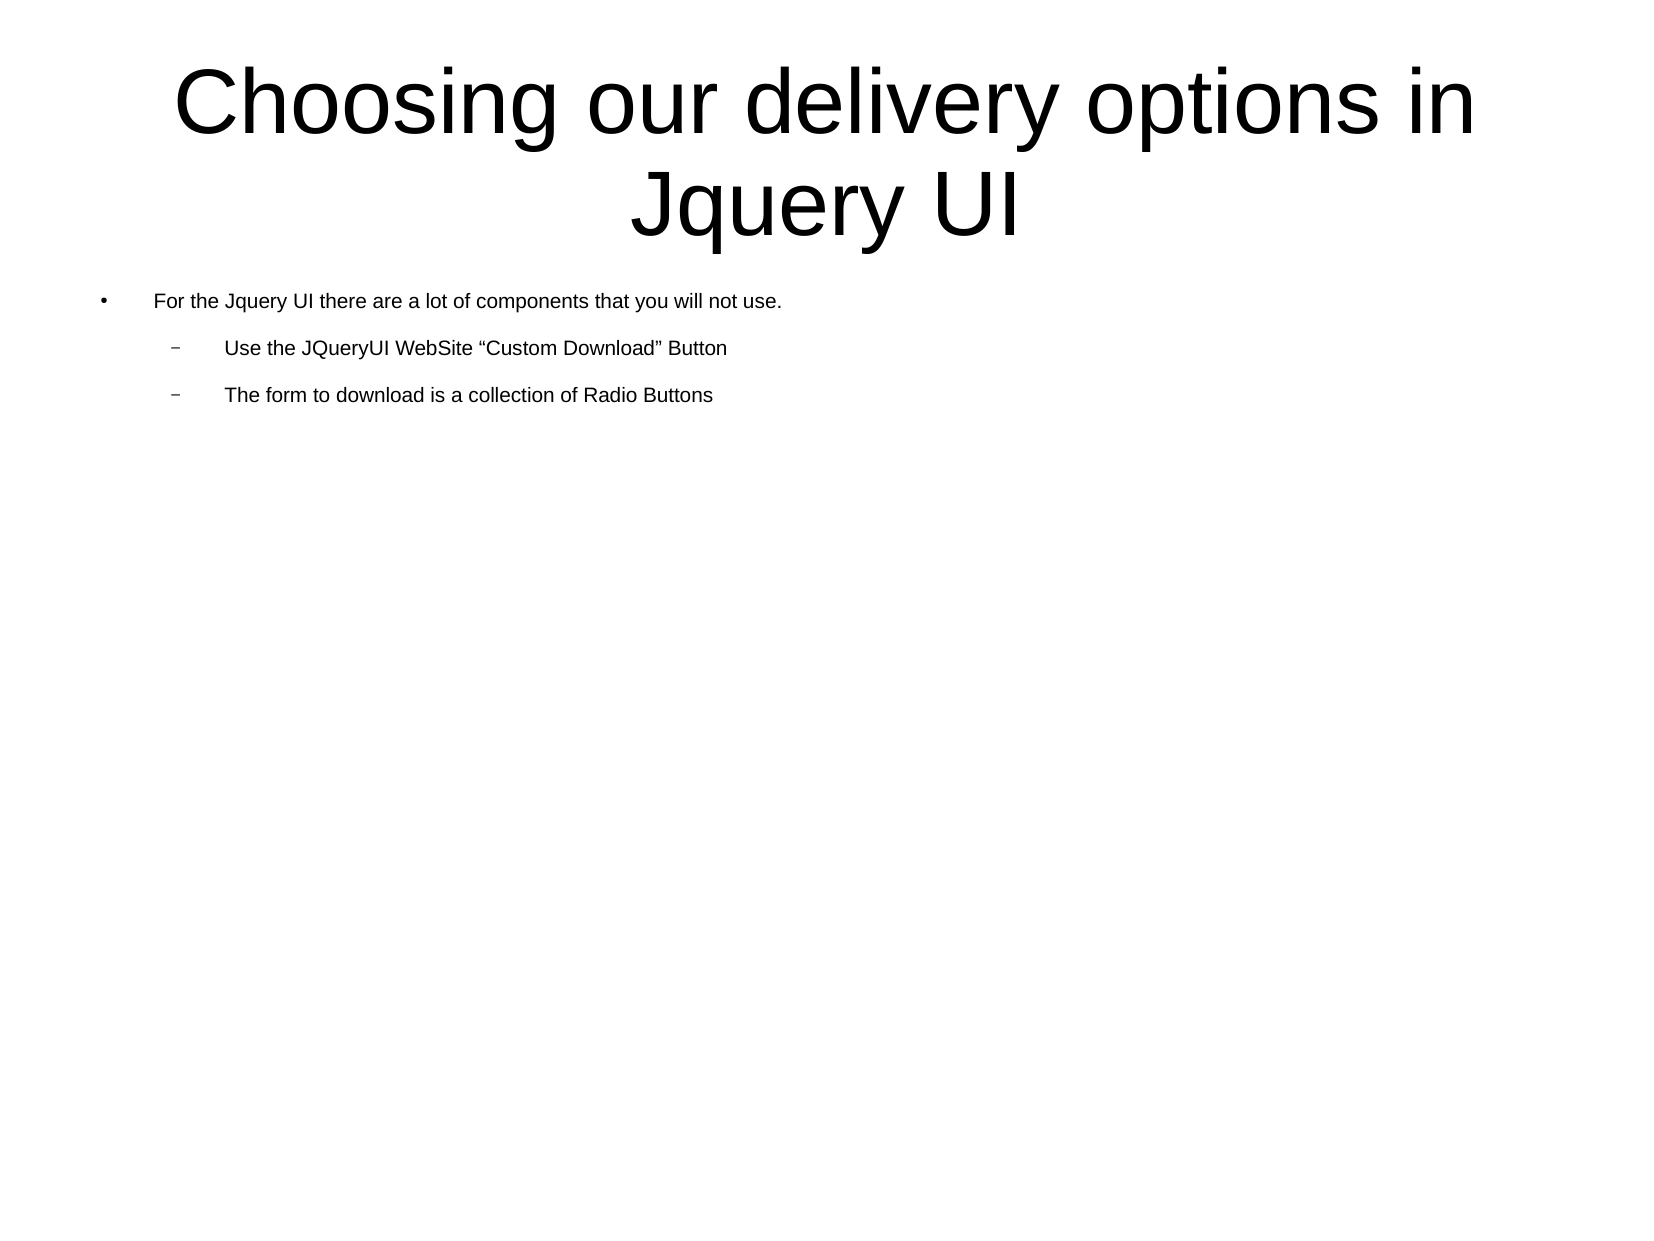

# Choosing our delivery options in Jquery UI
For the Jquery UI there are a lot of components that you will not use.
Use the JQueryUI WebSite “Custom Download” Button
The form to download is a collection of Radio Buttons